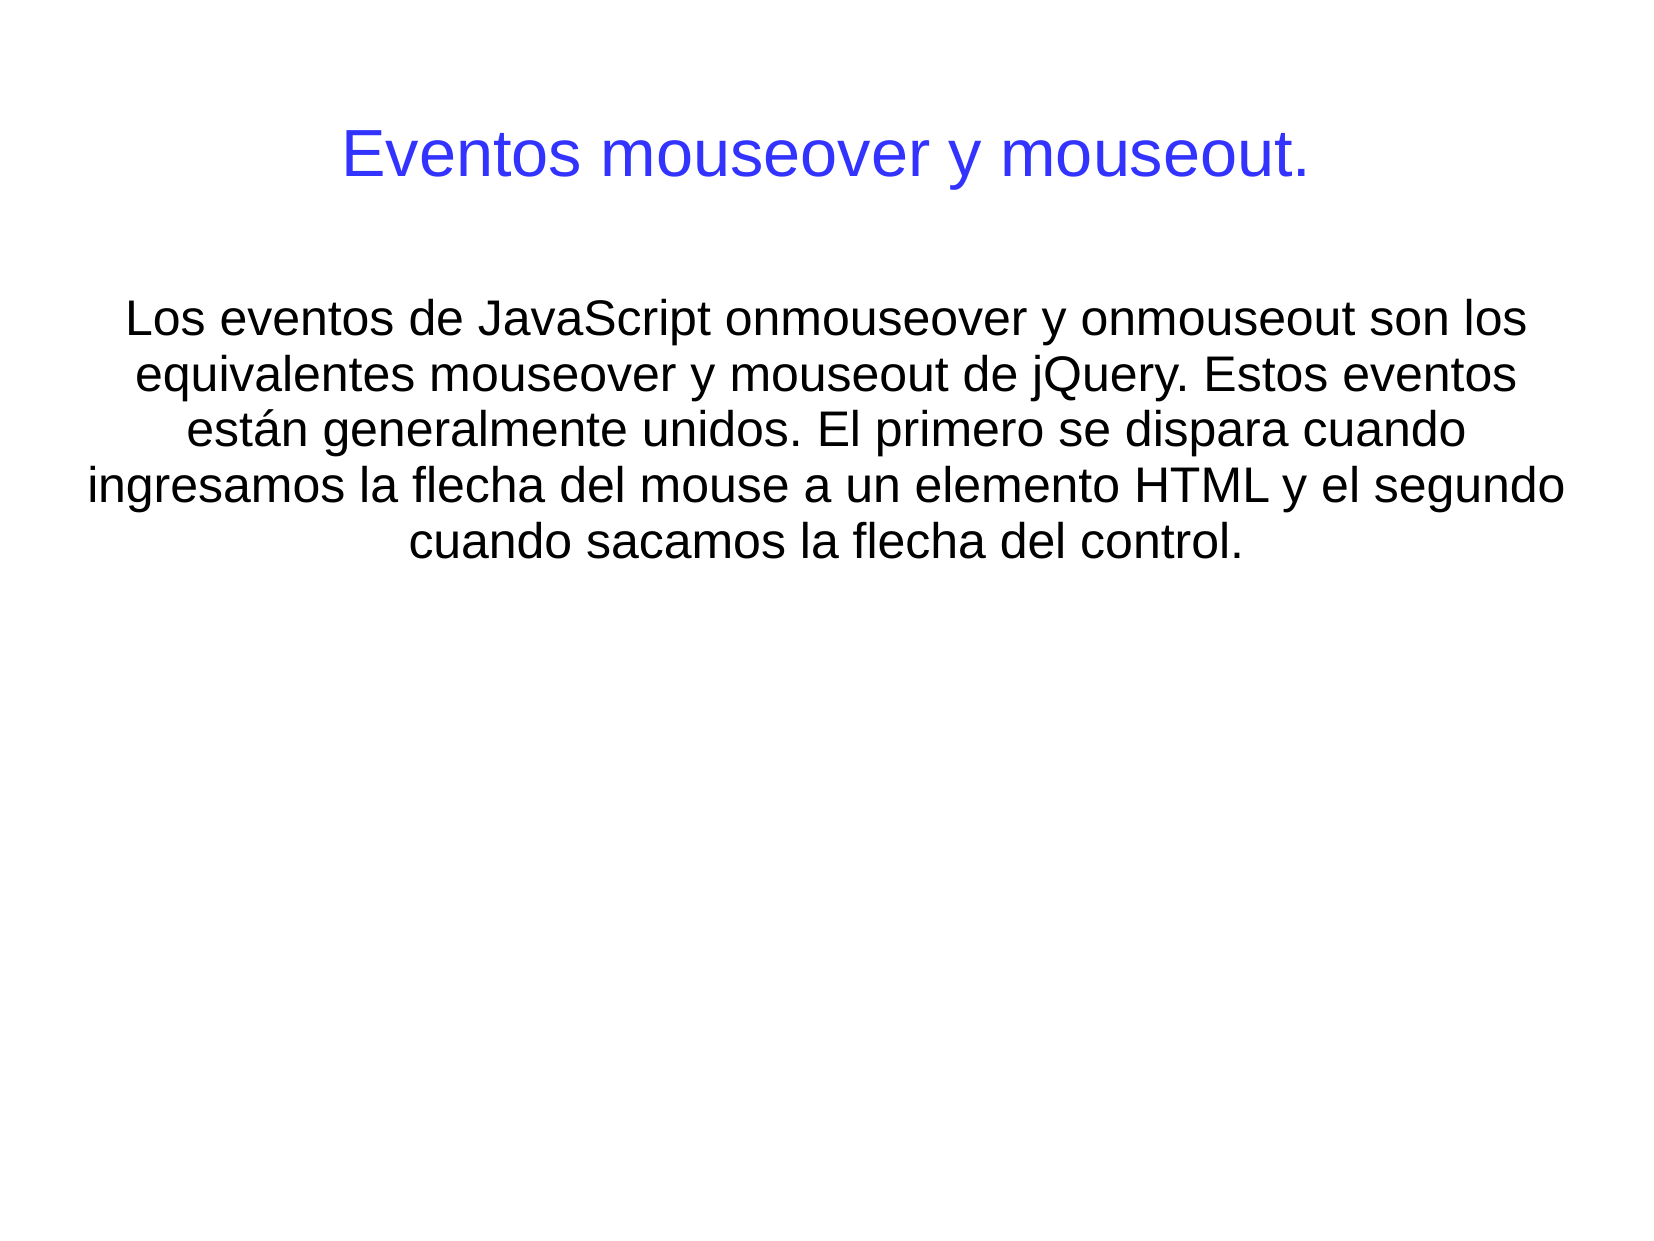

# Eventos mouseover y mouseout.
Los eventos de JavaScript onmouseover y onmouseout son los equivalentes mouseover y mouseout de jQuery. Estos eventos están generalmente unidos. El primero se dispara cuando ingresamos la flecha del mouse a un elemento HTML y el segundo cuando sacamos la flecha del control.